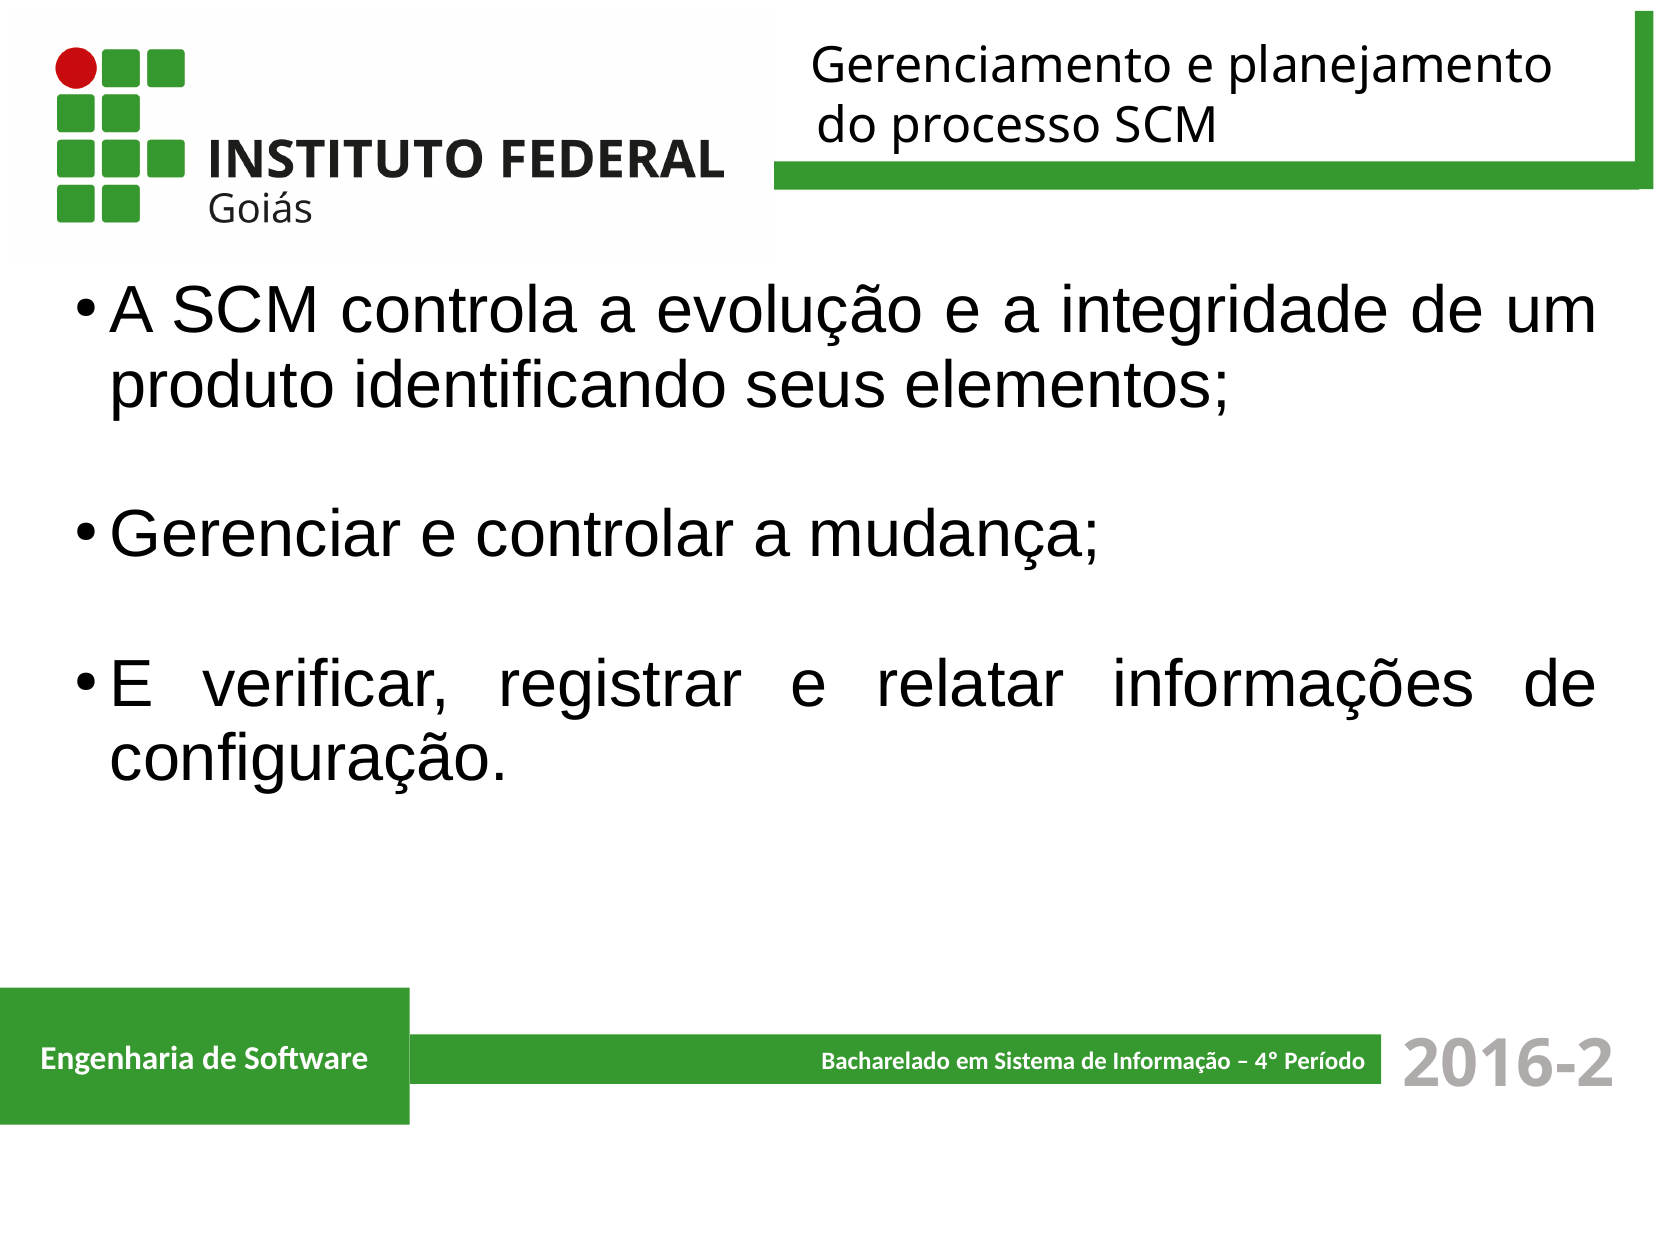

Gerenciamento e planejamento
do processo SCM
A SCM controla a evolução e a integridade de um produto identificando seus elementos;
Gerenciar e controlar a mudança;
E verificar, registrar e relatar informações de configuração.
Engenharia de Software
2016-2
Bacharelado em Sistema de Informação – 4º Período